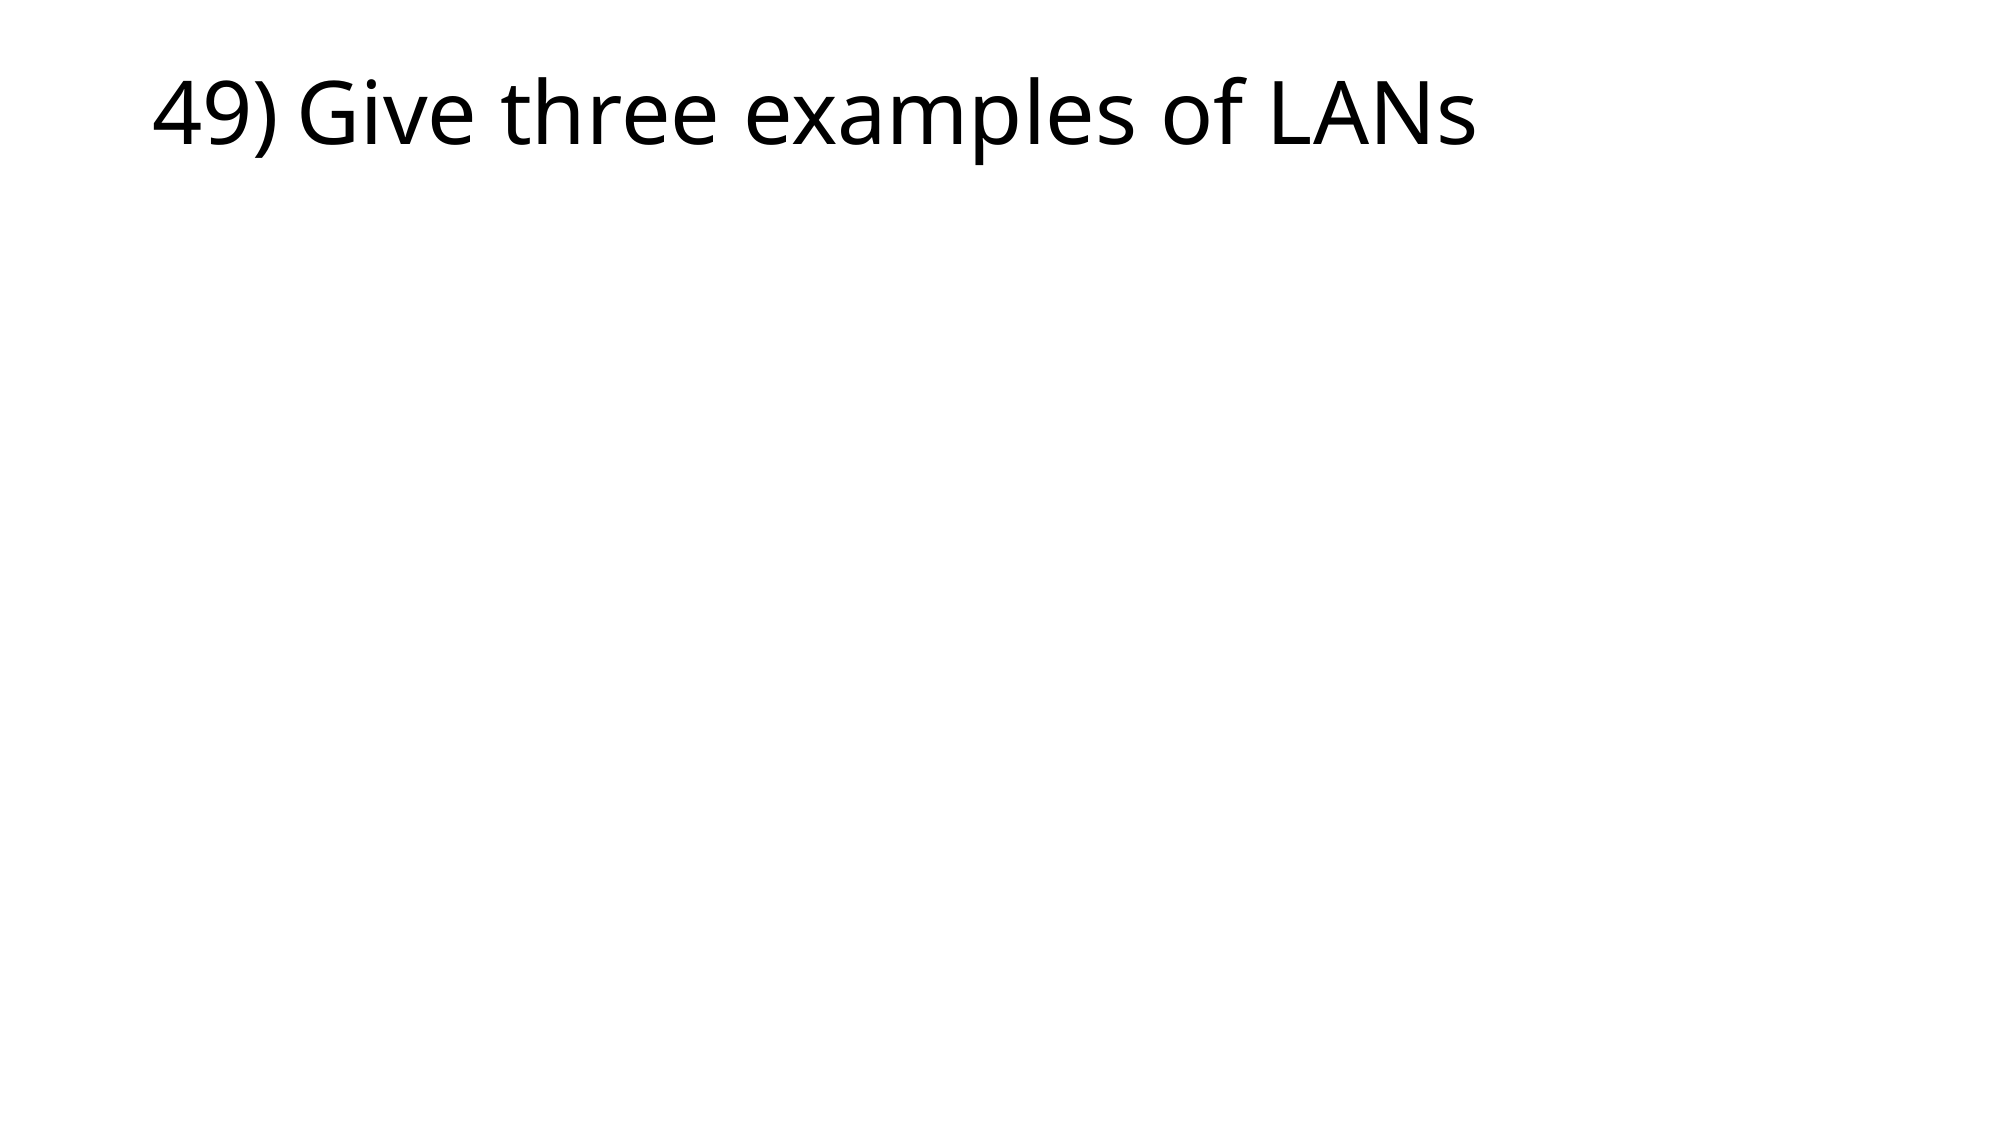

# 49)	Give three examples of LANs